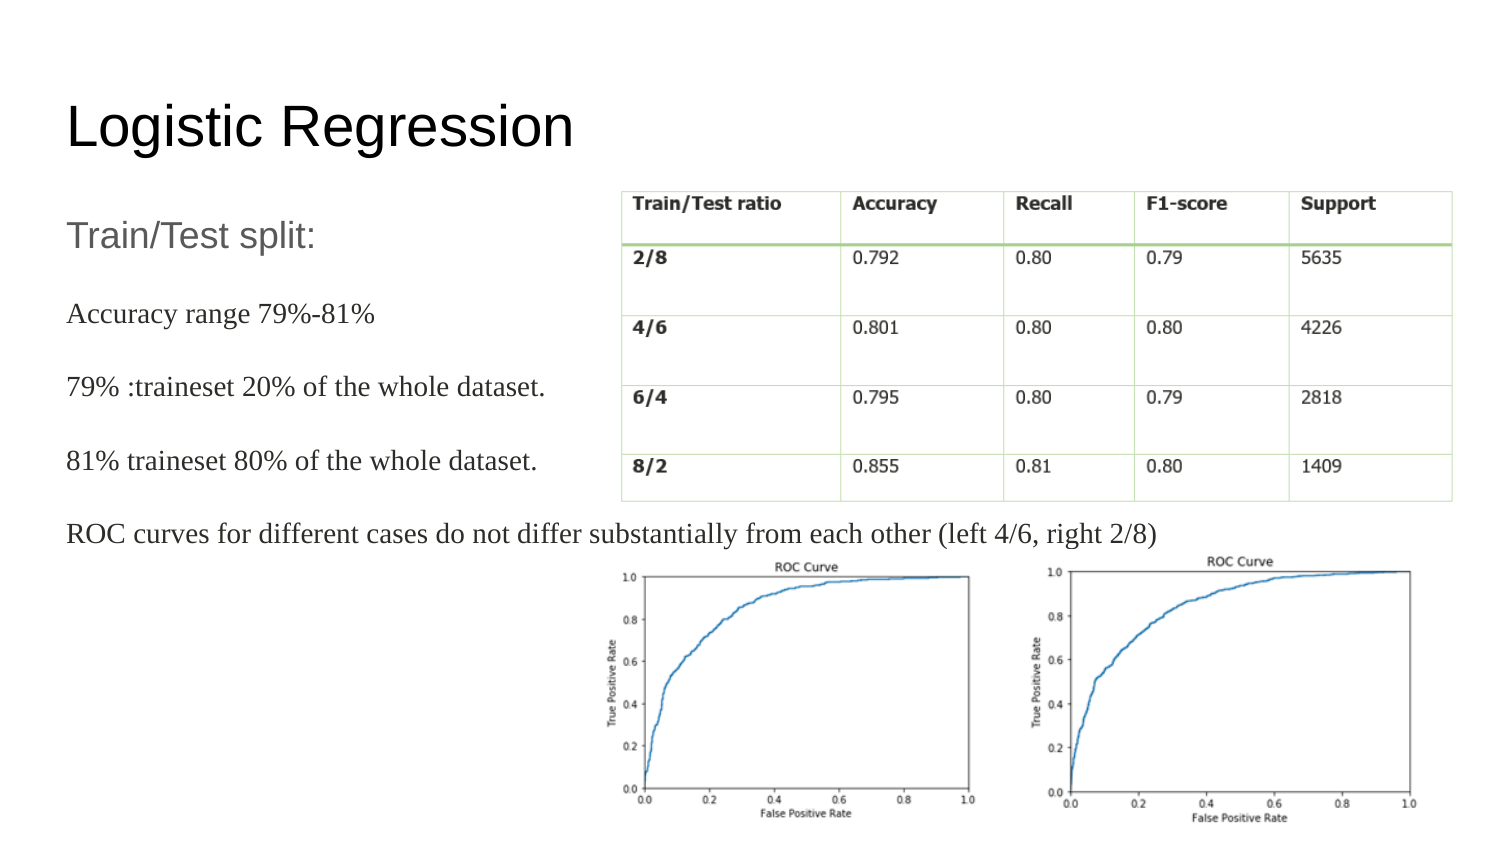

# Logistic Regression
Train/Test split:
Accuracy range 79%-81%
79% :traineset 20% of the whole dataset.
81% traineset 80% of the whole dataset.
ROC curves for different cases do not differ substantially from each other (left 4/6, right 2/8)